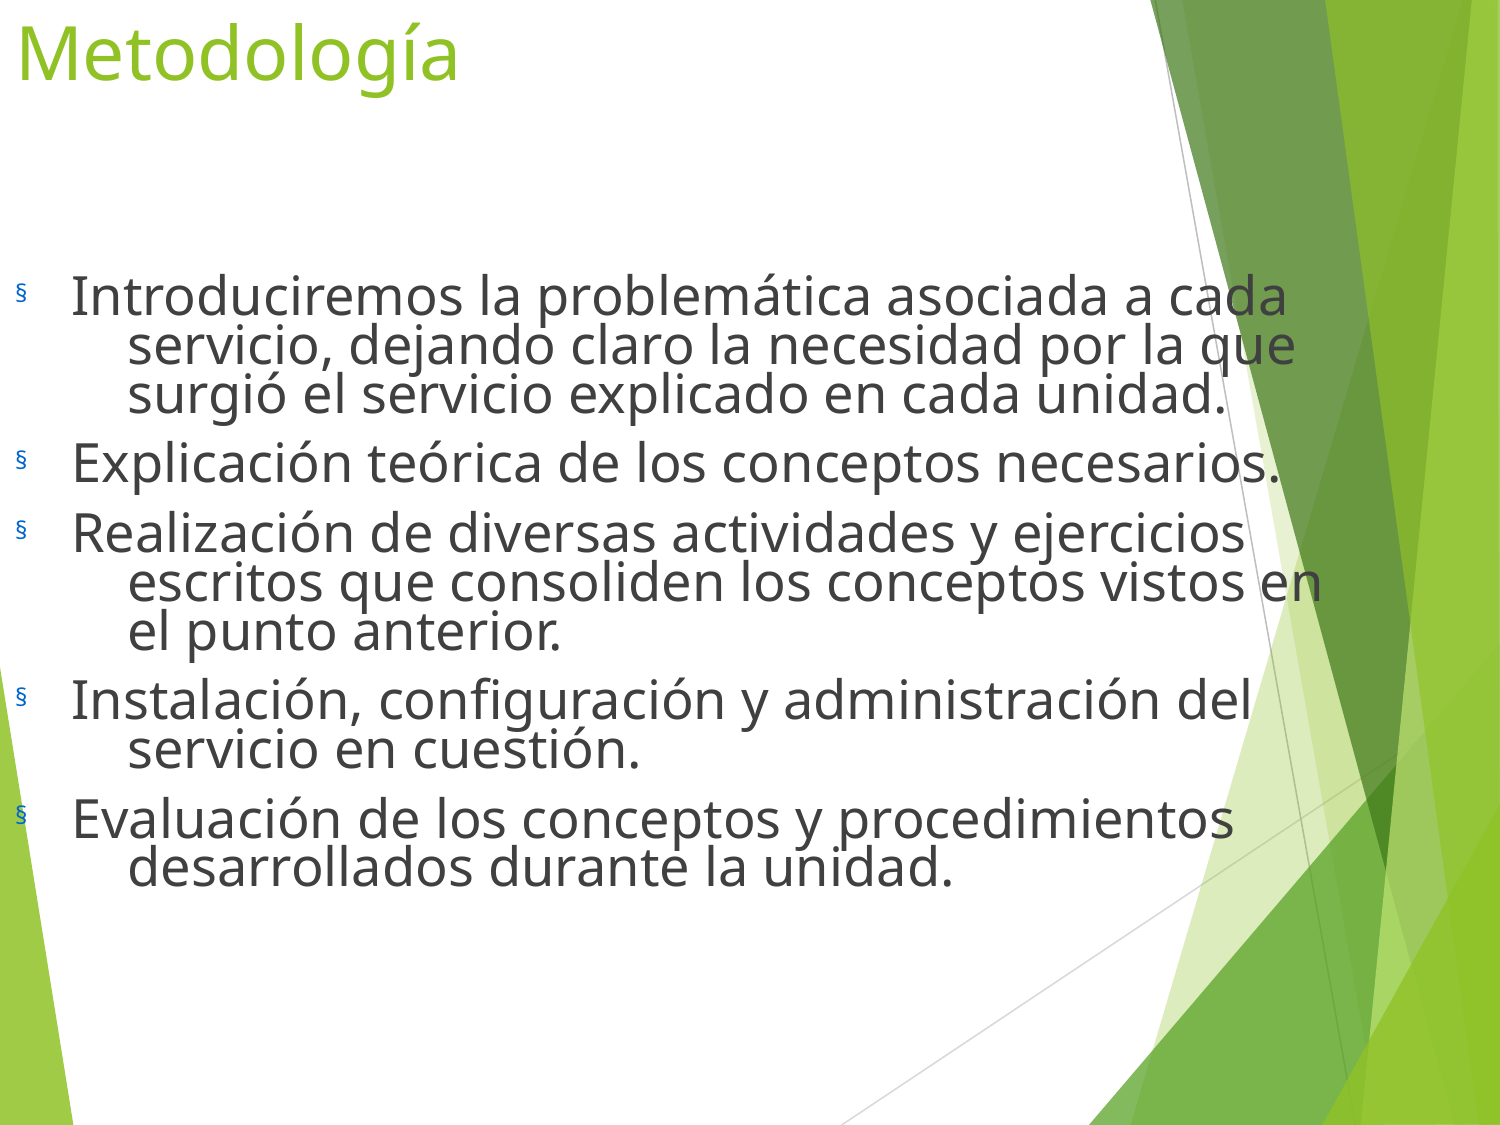

# Metodología
Introduciremos la problemática asociada a cada servicio, dejando claro la necesidad por la que surgió el servicio explicado en cada unidad.
Explicación teórica de los conceptos necesarios.
Realización de diversas actividades y ejercicios escritos que consoliden los conceptos vistos en el punto anterior.
Instalación, configuración y administración del servicio en cuestión.
Evaluación de los conceptos y procedimientos desarrollados durante la unidad.